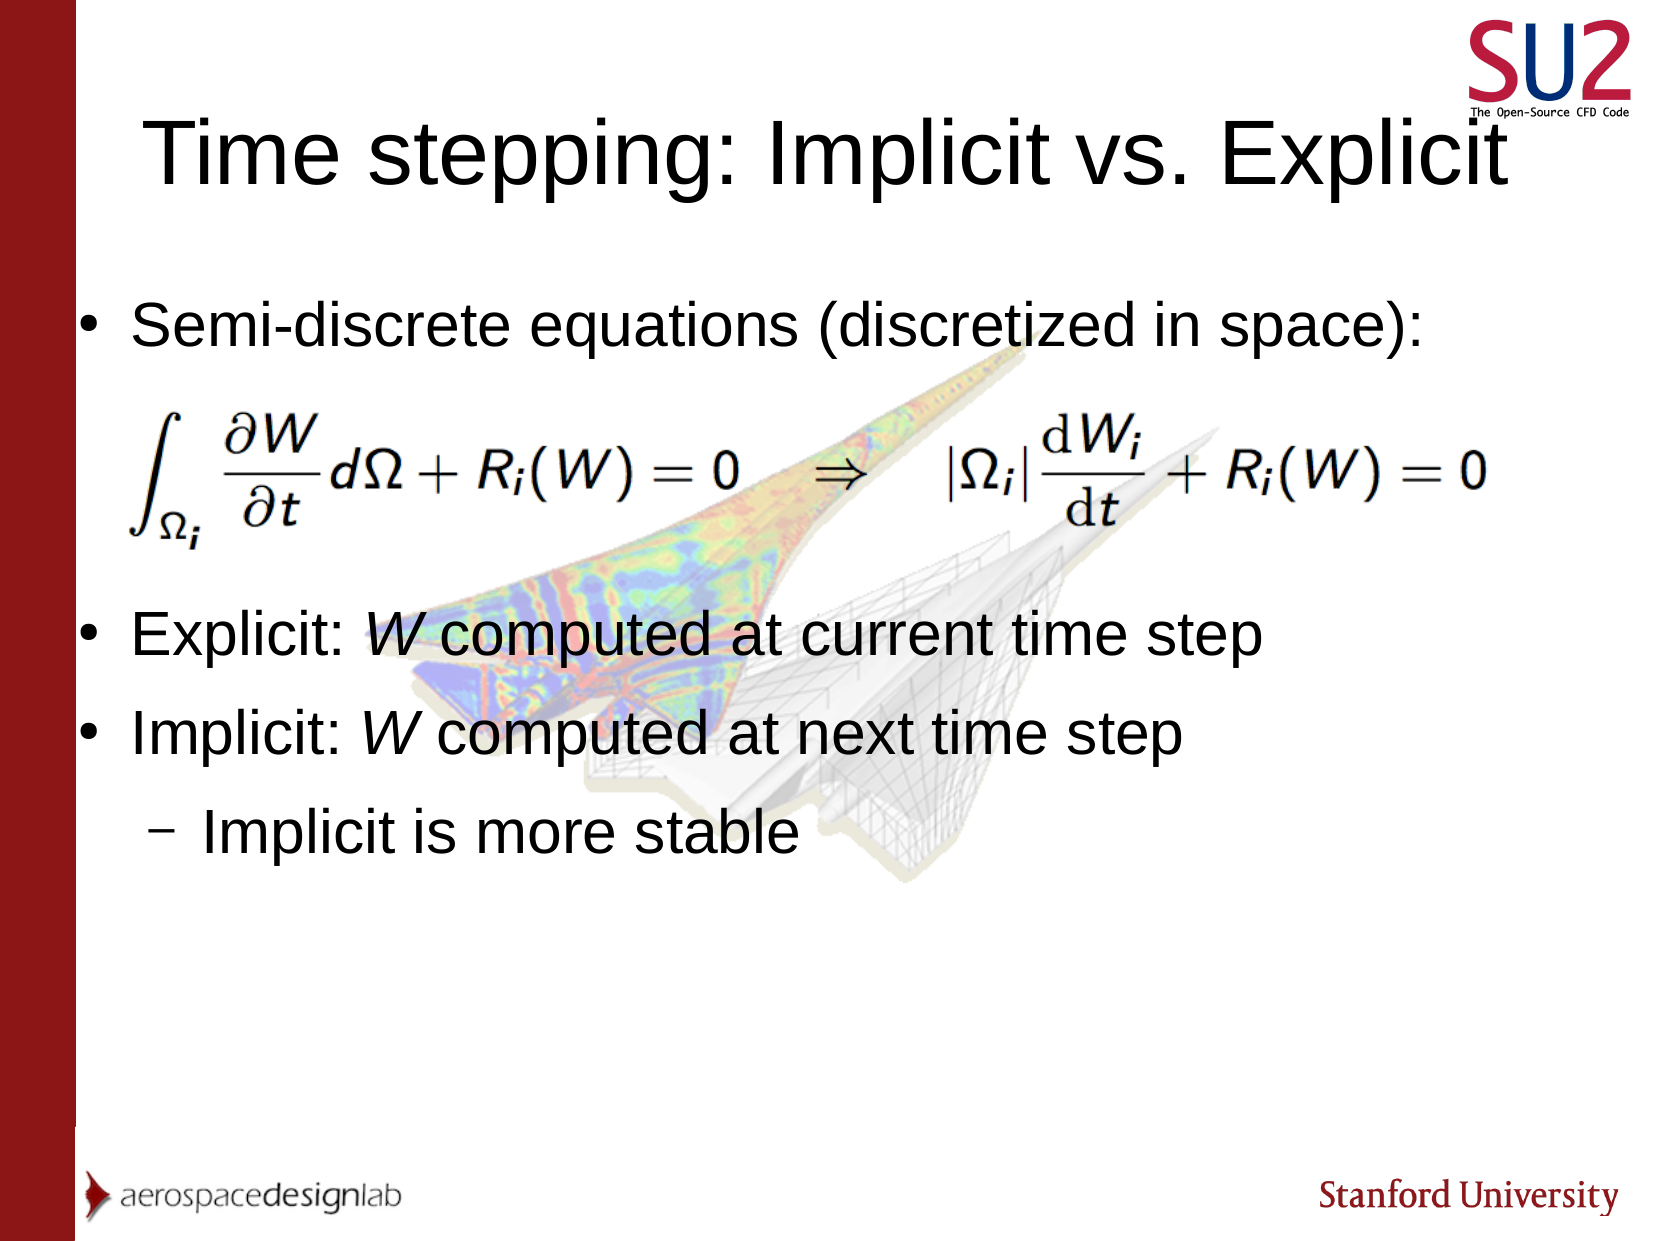

# Time stepping: Implicit vs. Explicit
Semi-discrete equations (discretized in space):
Explicit: W computed at current time step
Implicit: W computed at next time step
Implicit is more stable